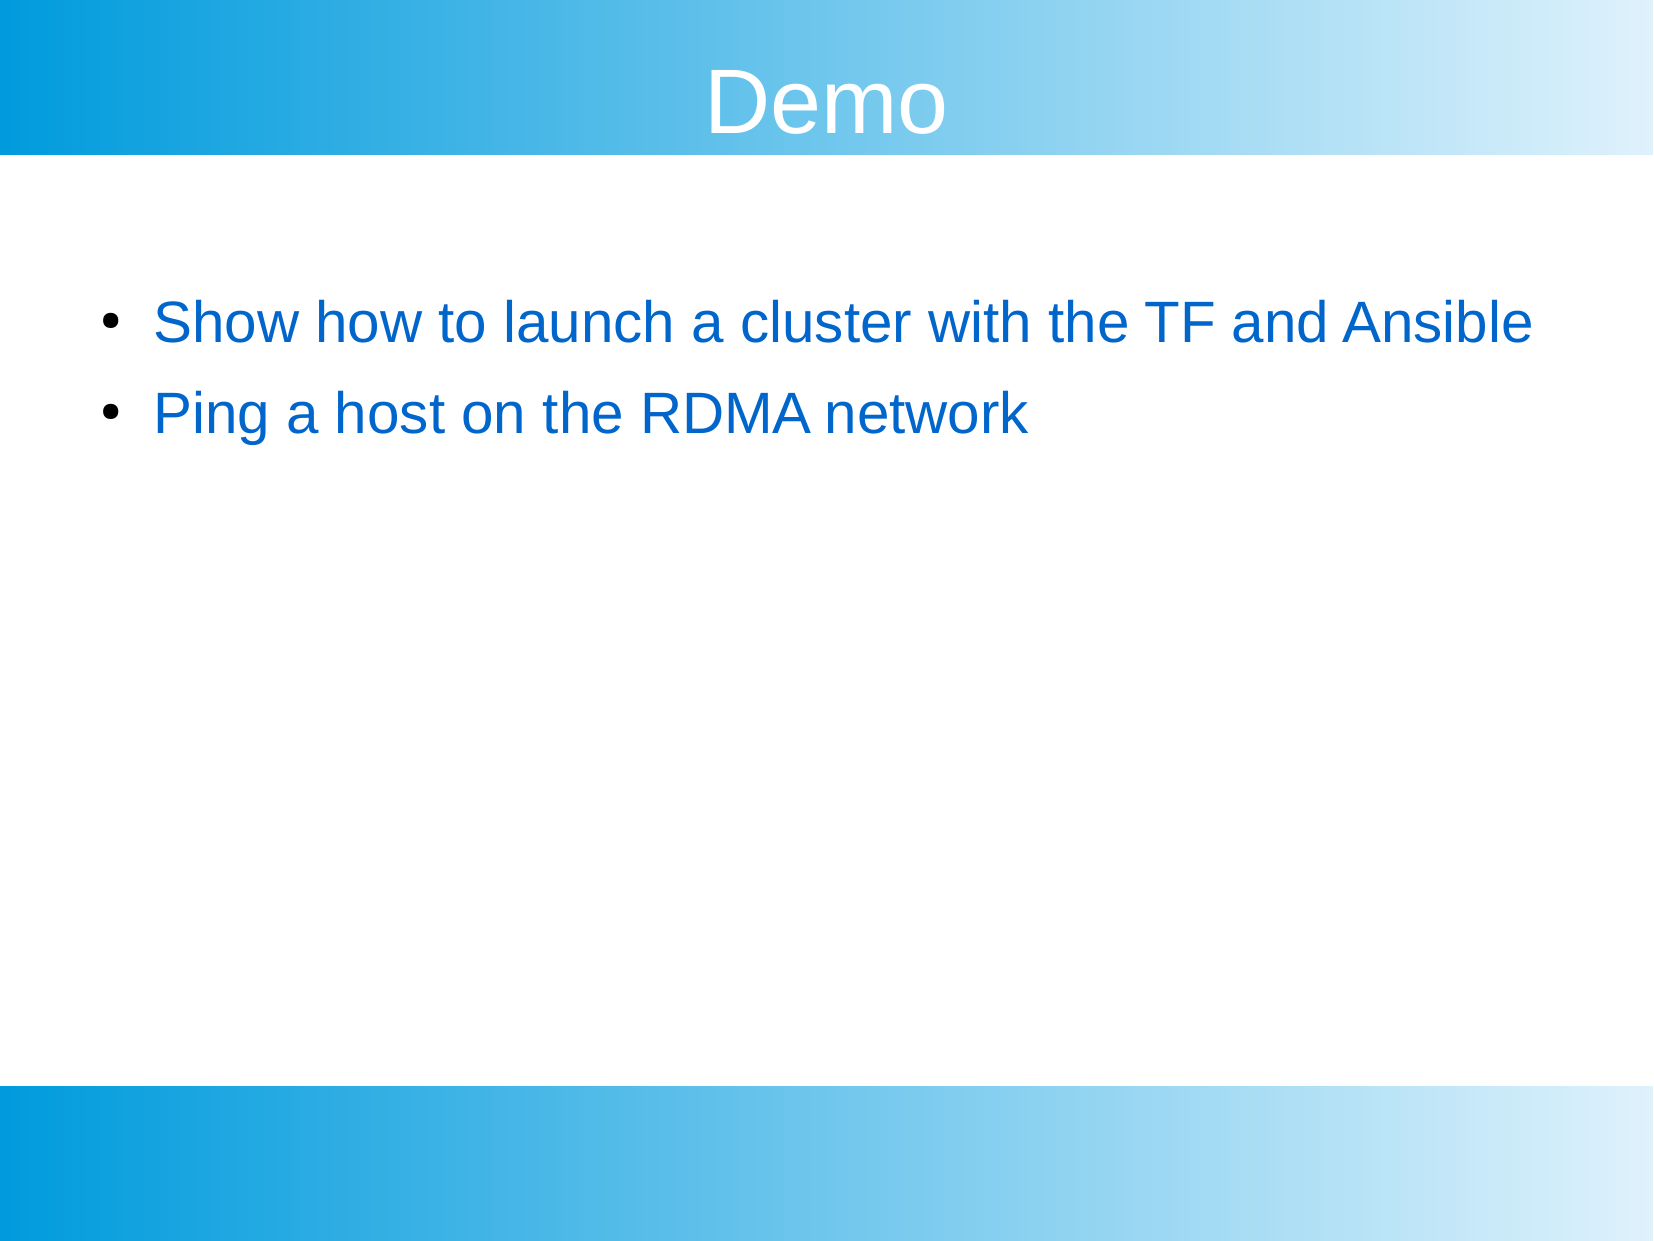

# Demo
Show how to launch a cluster with the TF and Ansible
Ping a host on the RDMA network